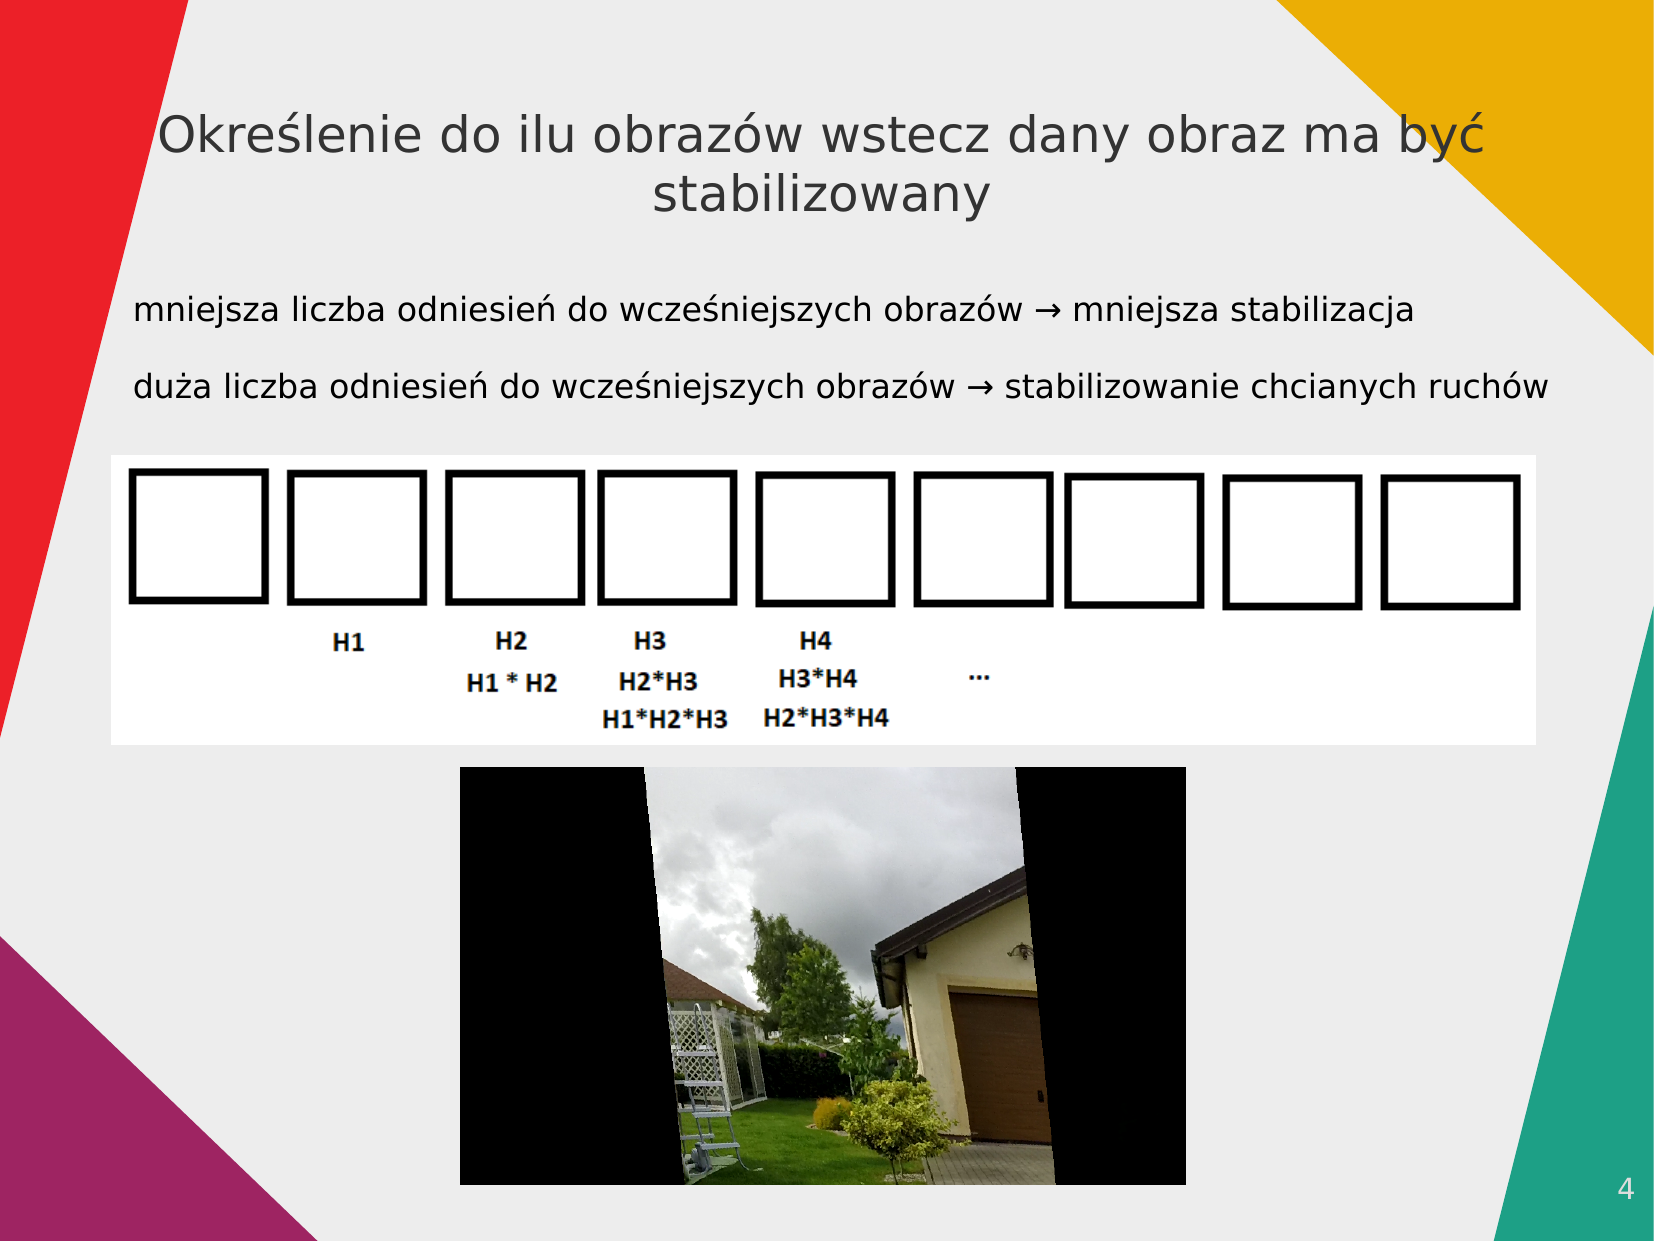

# Określenie do ilu obrazów wstecz dany obraz ma być stabilizowany
mniejsza liczba odniesień do wcześniejszych obrazów → mniejsza stabilizacja
duża liczba odniesień do wcześniejszych obrazów → stabilizowanie chcianych ruchów
4